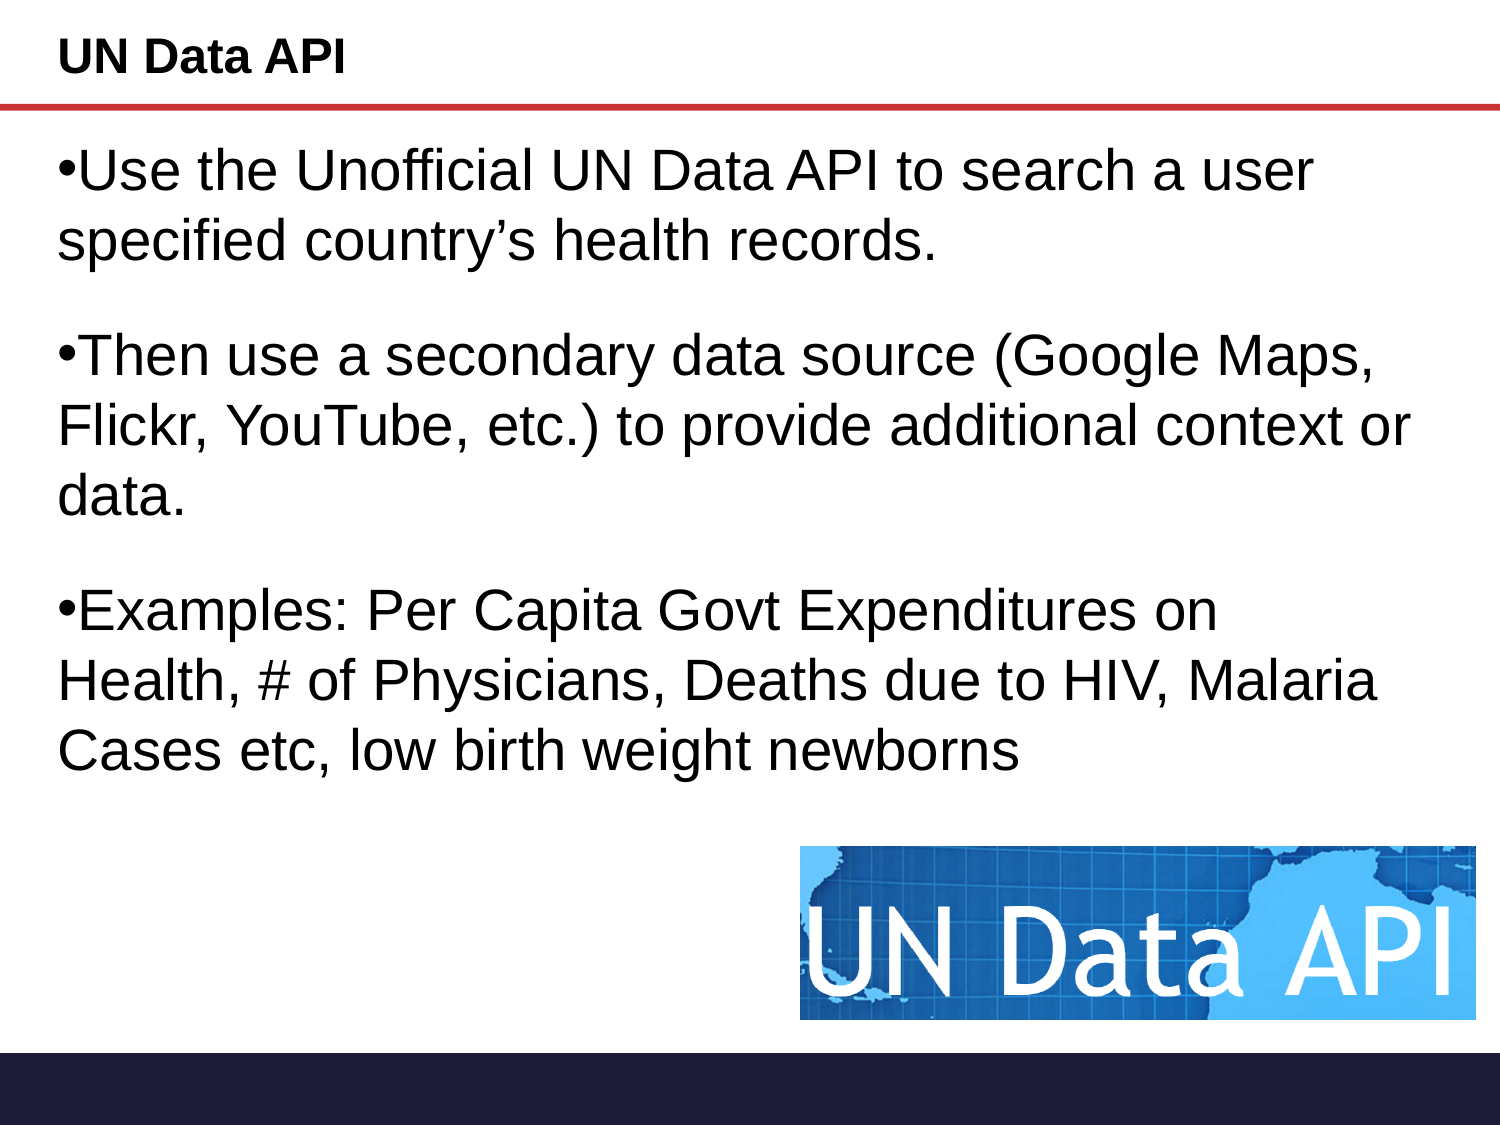

UN Data API
Use the Unofficial UN Data API to search a user specified country’s health records.
Then use a secondary data source (Google Maps, Flickr, YouTube, etc.) to provide additional context or data.
Examples: Per Capita Govt Expenditures on Health, # of Physicians, Deaths due to HIV, Malaria Cases etc, low birth weight newborns